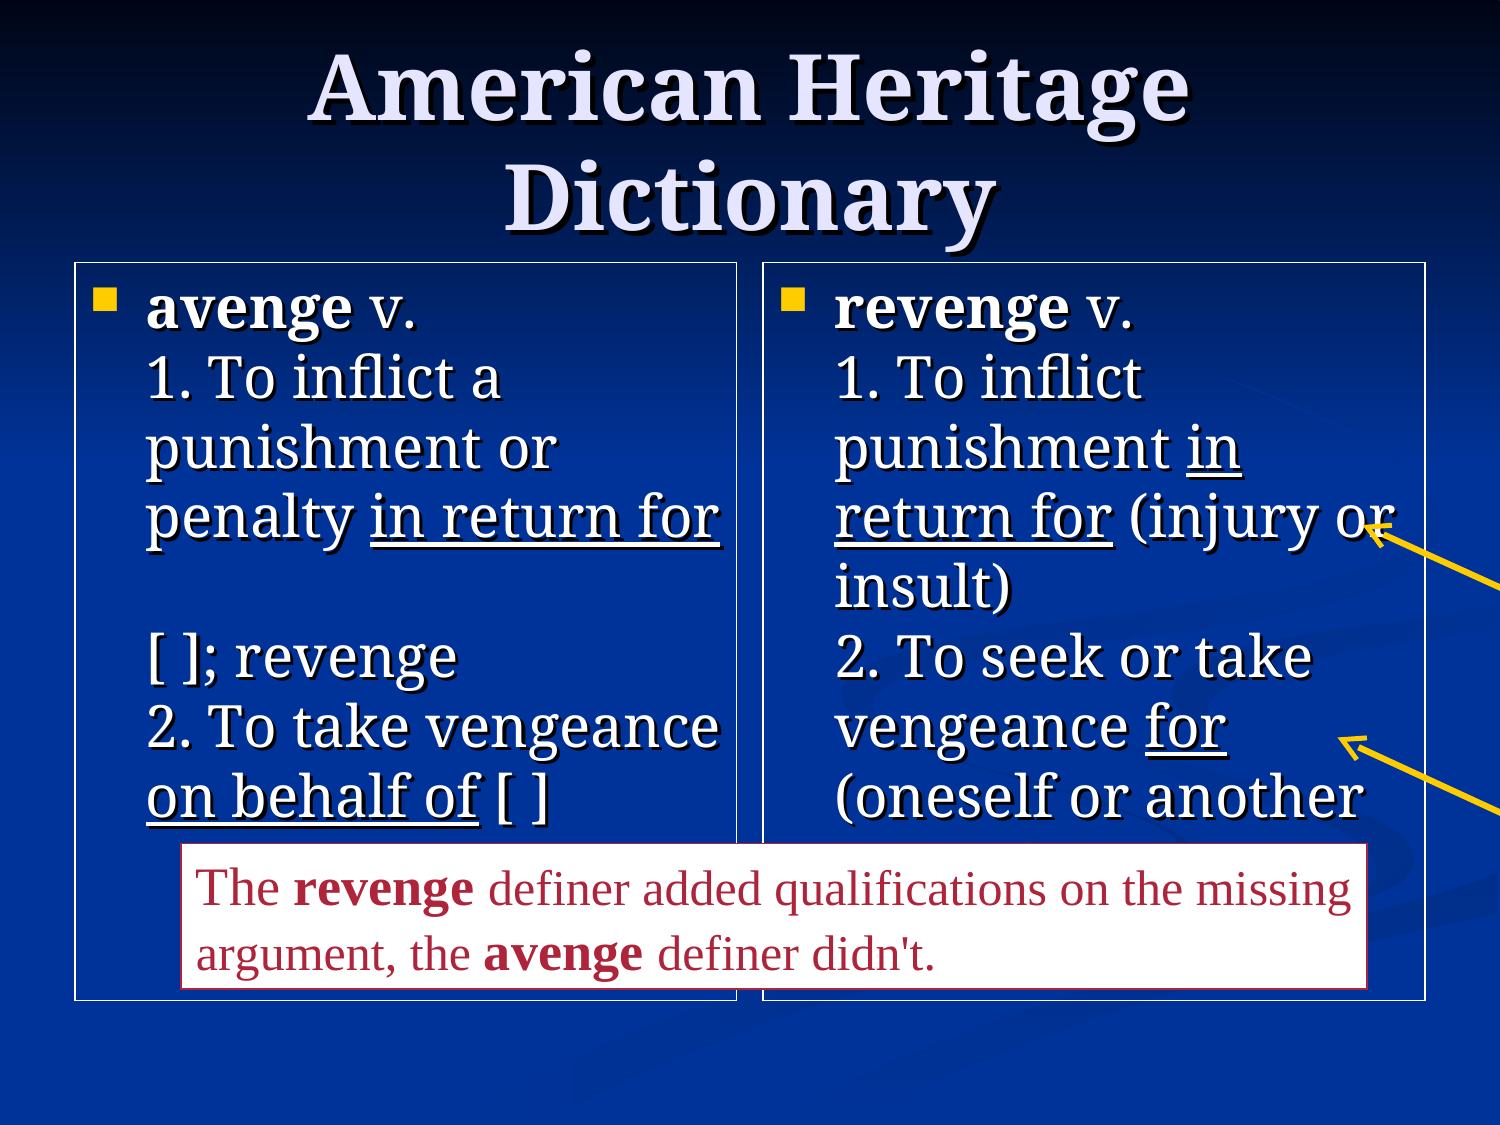

# American Heritage Dictionary
avenge v.
1. To inflict a punishment or penalty in return for
[ ]; revenge
2. To take vengeance on behalf of [ ]
revenge v.
1. To inflict punishment in return for (injury or insult)
2. To seek or take vengeance for (oneself or another person); avenge
The revenge definer added qualifications on the missing
argument, the avenge definer didn't.